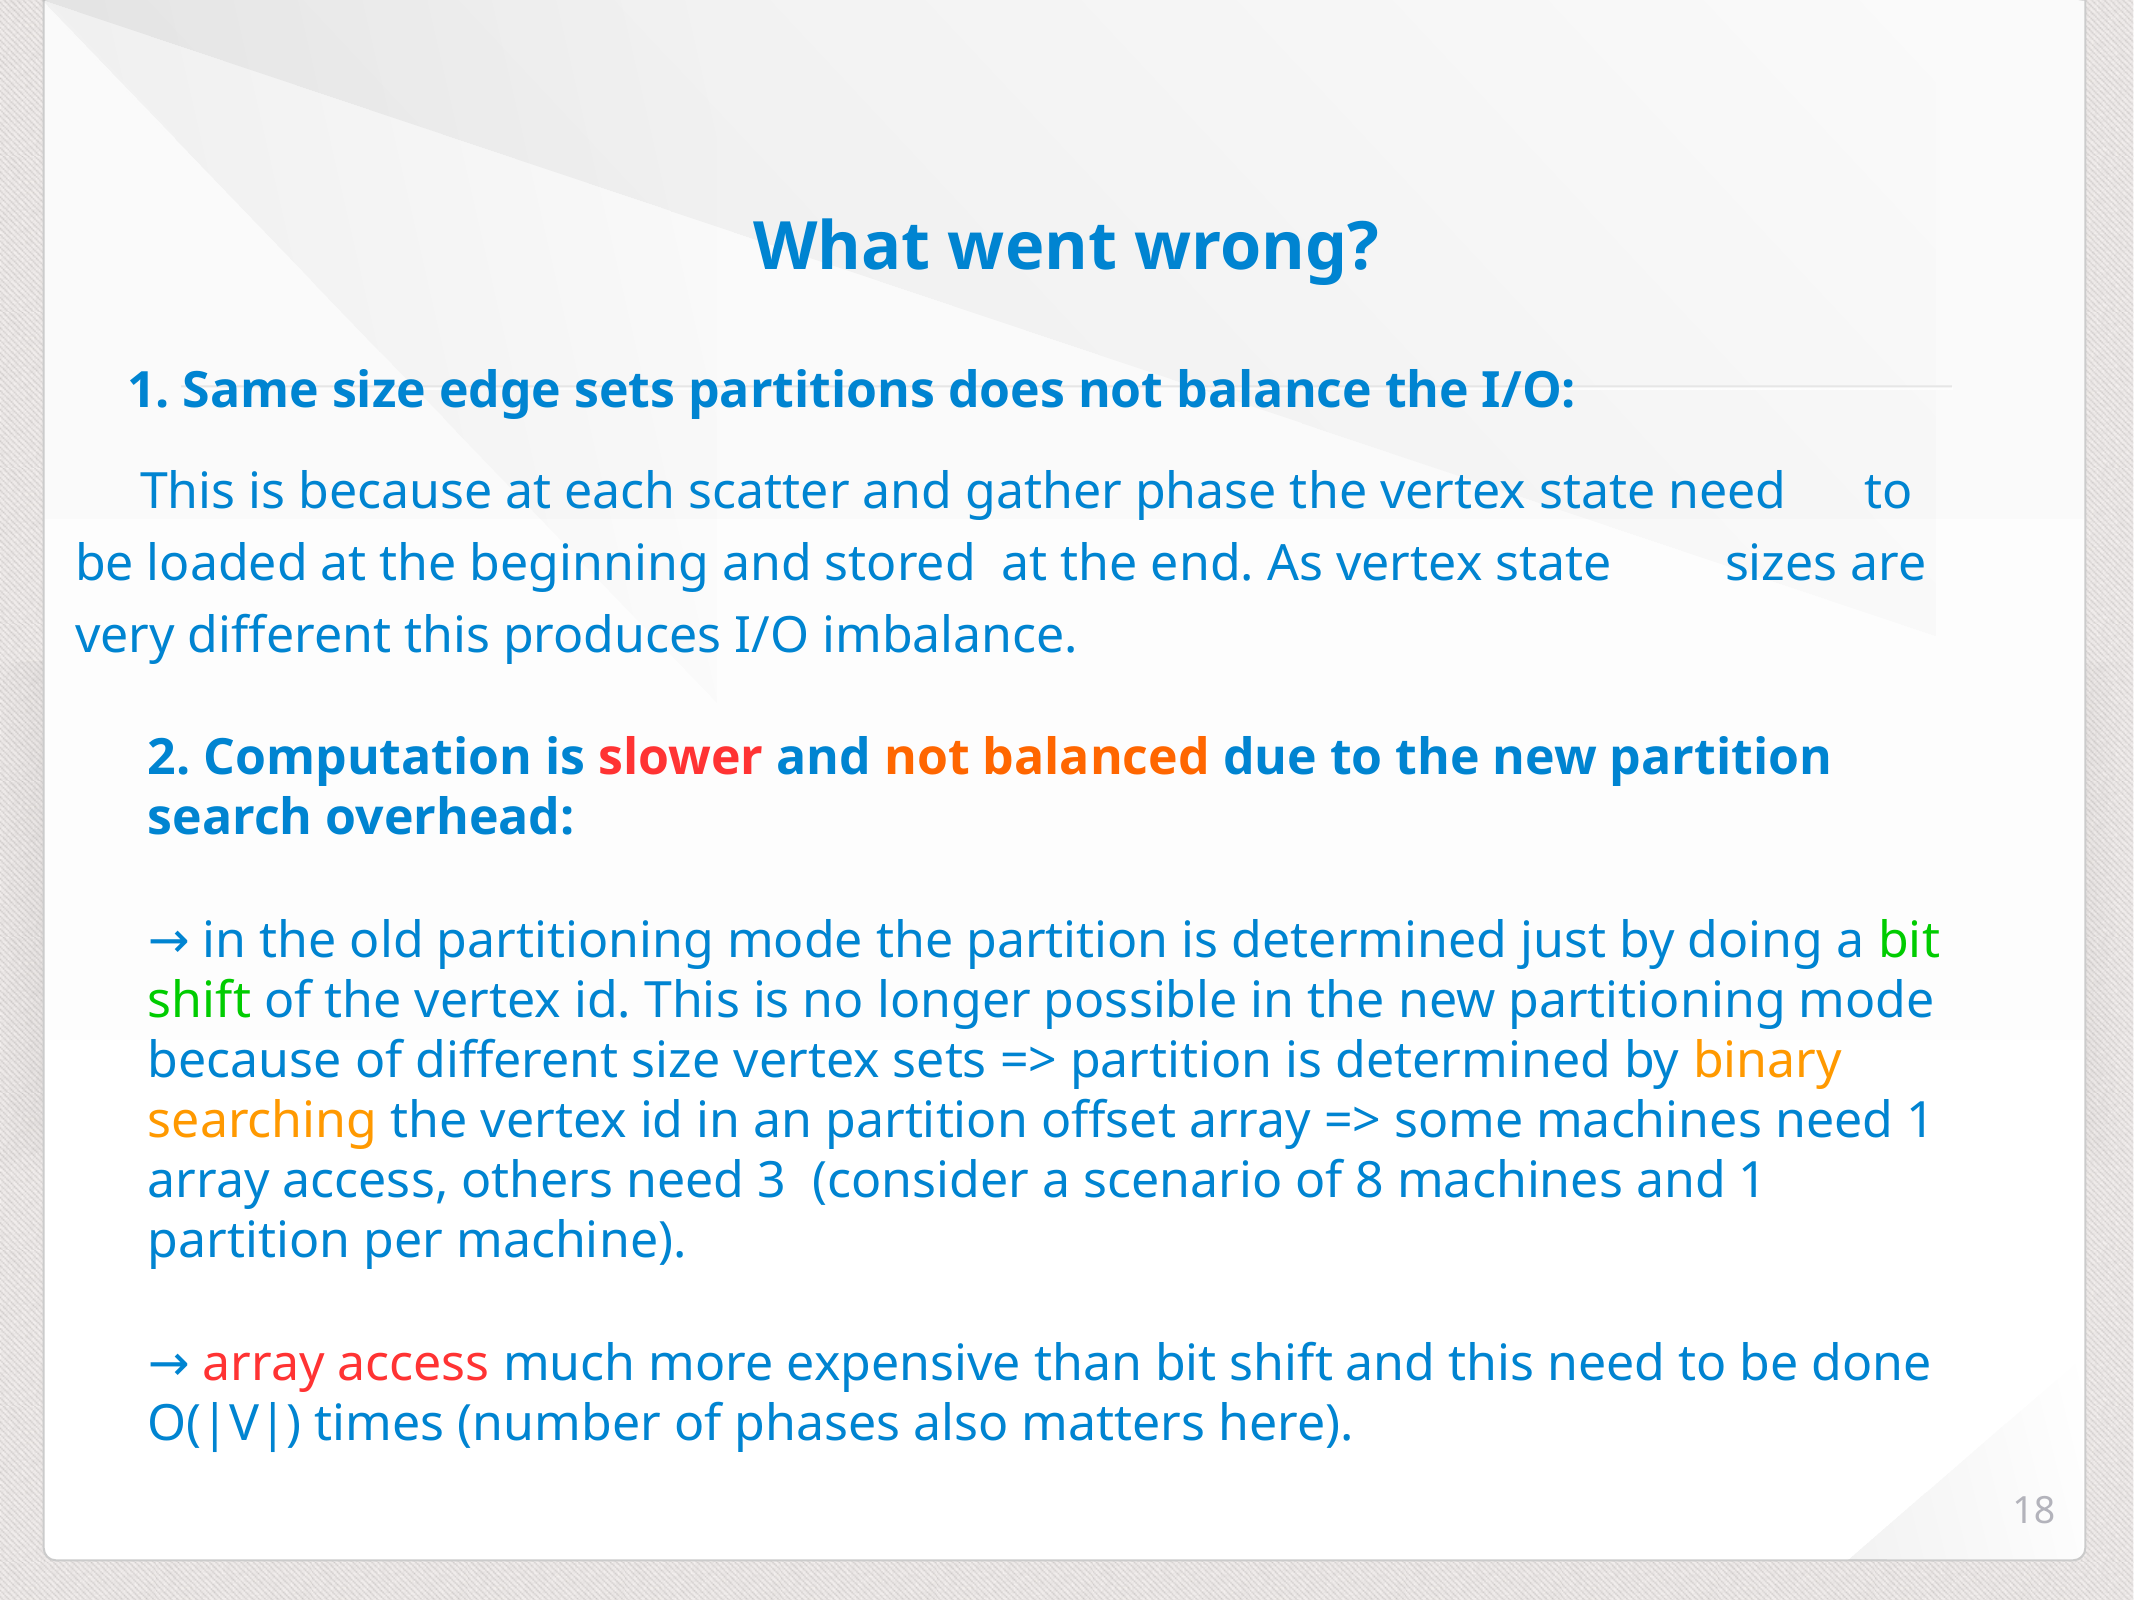

# What went wrong?
 1. Same size edge sets partitions does not balance the I/O:
 This is because at each scatter and gather phase the vertex state need to be loaded at the beginning and stored at the end. As vertex state 	sizes are very different this produces I/O imbalance.
2. Computation is slower and not balanced due to the new partition search overhead:
→ in the old partitioning mode the partition is determined just by doing a bit shift of the vertex id. This is no longer possible in the new partitioning mode because of different size vertex sets => partition is determined by binary searching the vertex id in an partition offset array => some machines need 1 array access, others need 3 (consider a scenario of 8 machines and 1 partition per machine).
→ array access much more expensive than bit shift and this need to be done O(|V|) times (number of phases also matters here).